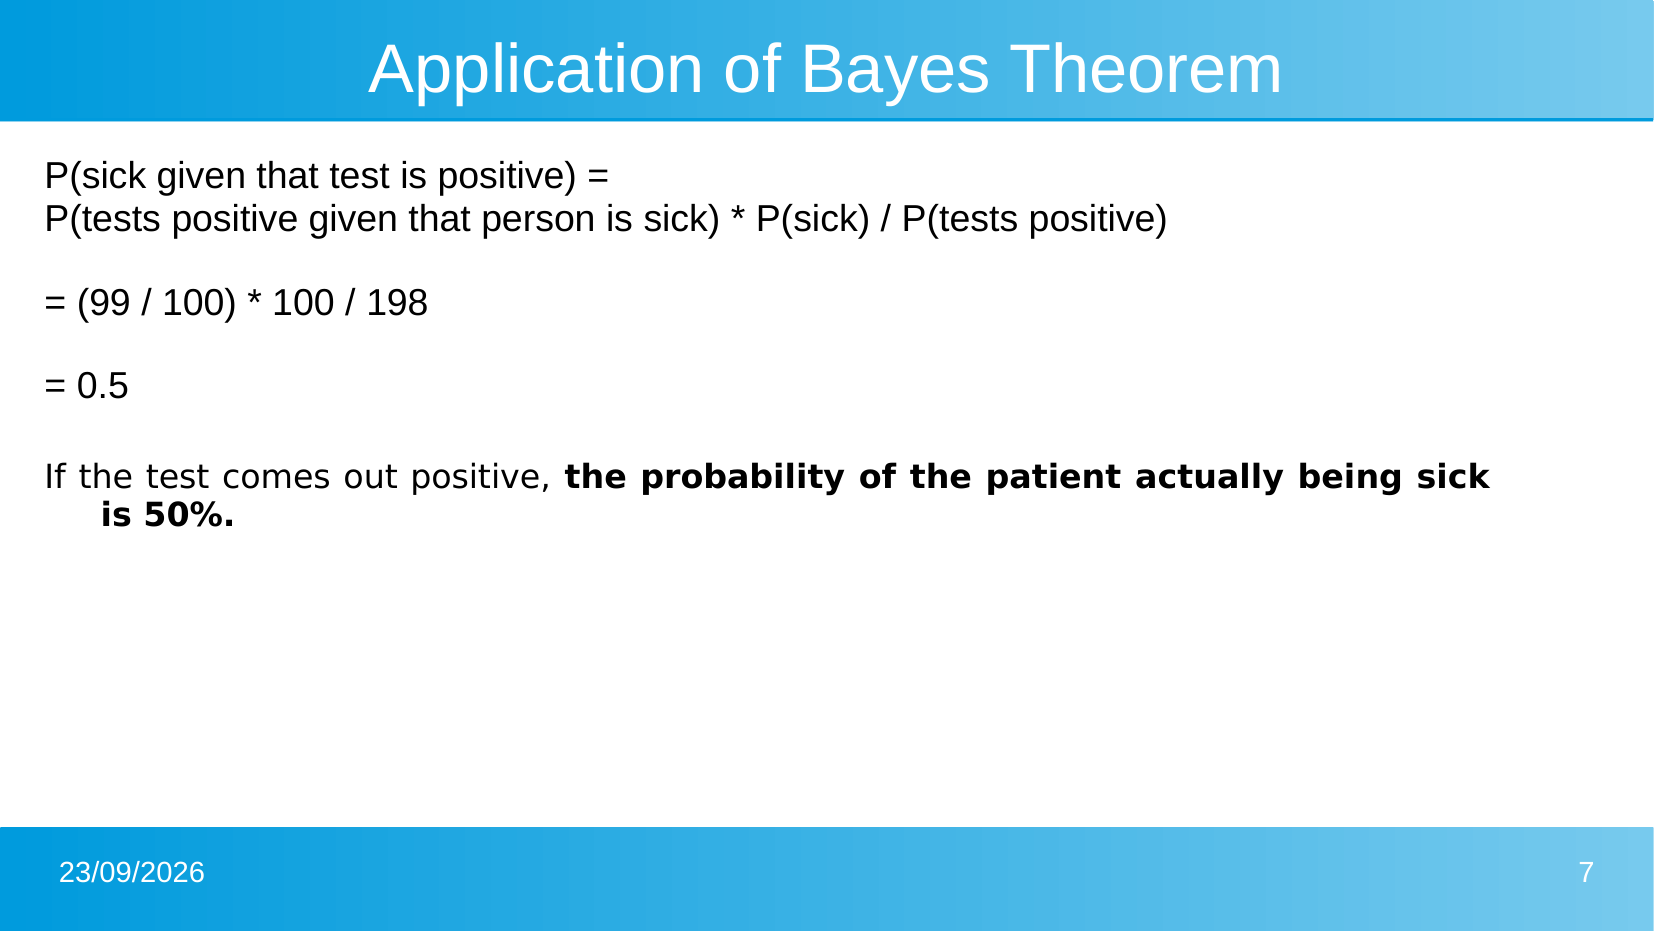

# Application of Bayes Theorem
P(sick given that test is positive) =
P(tests positive given that person is sick) * P(sick) / P(tests positive)
= (99 / 100) * 100 / 198
= 0.5
If the test comes out positive, the probability of the patient actually being sick is 50%.
7